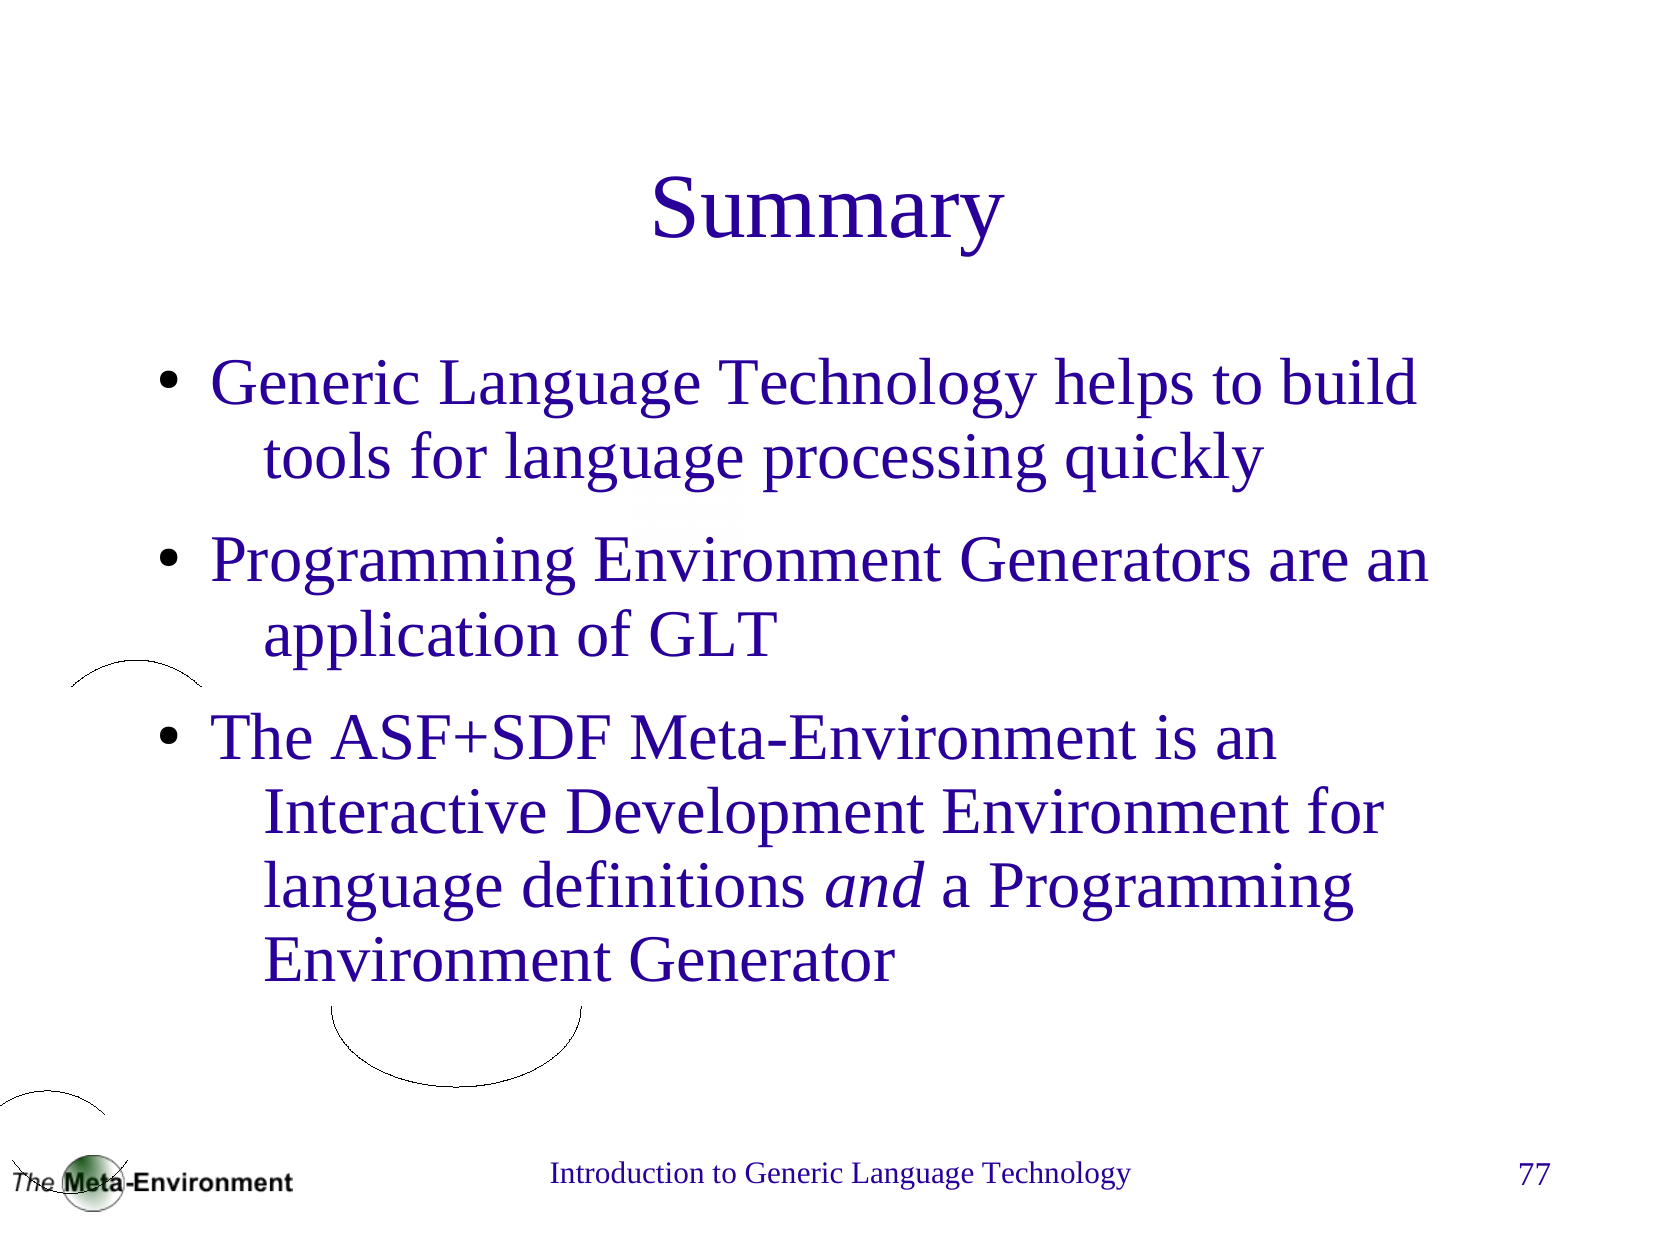

# Summary
Generic Language Technology helps to build tools for language processing quickly
Programming Environment Generators are an application of GLT
The ASF+SDF Meta-Environment is an Interactive Development Environment for language definitions and a Programming Environment Generator